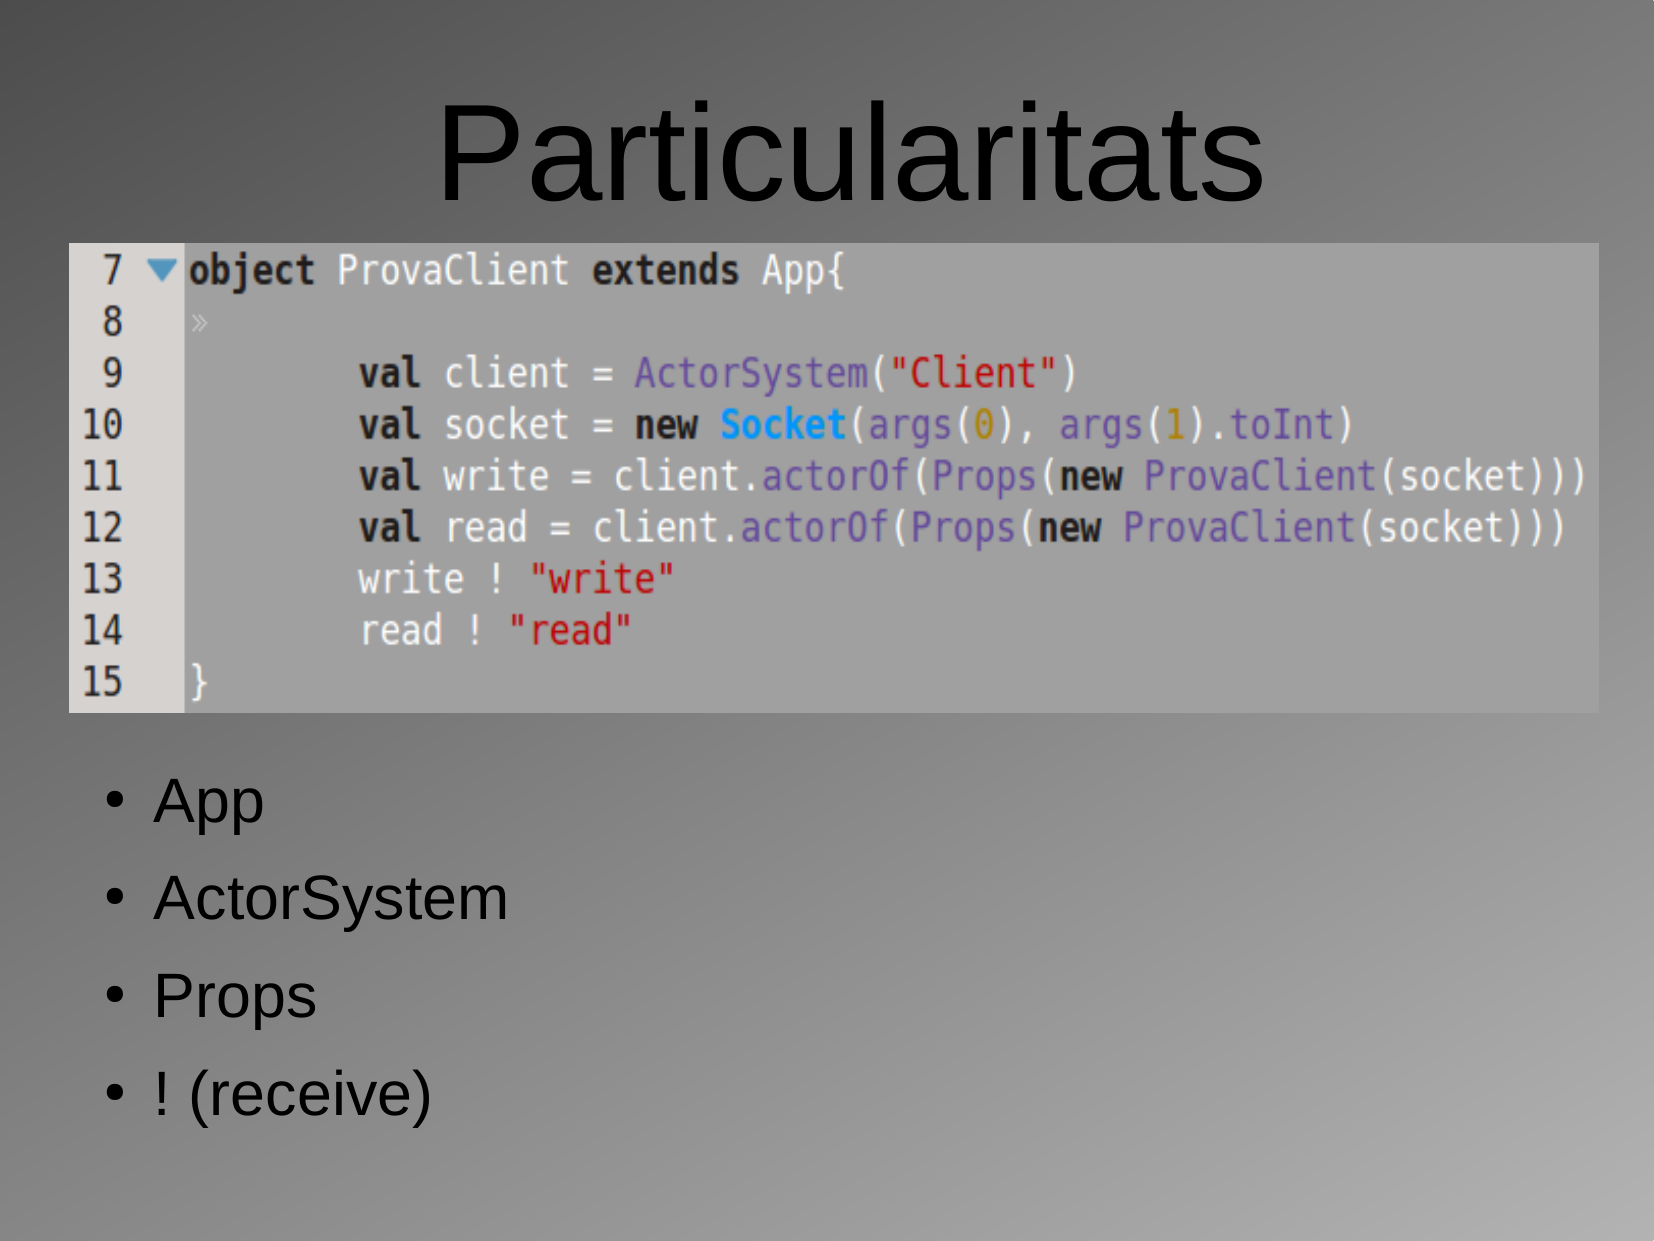

# Particularitats
App
ActorSystem
Props
! (receive)